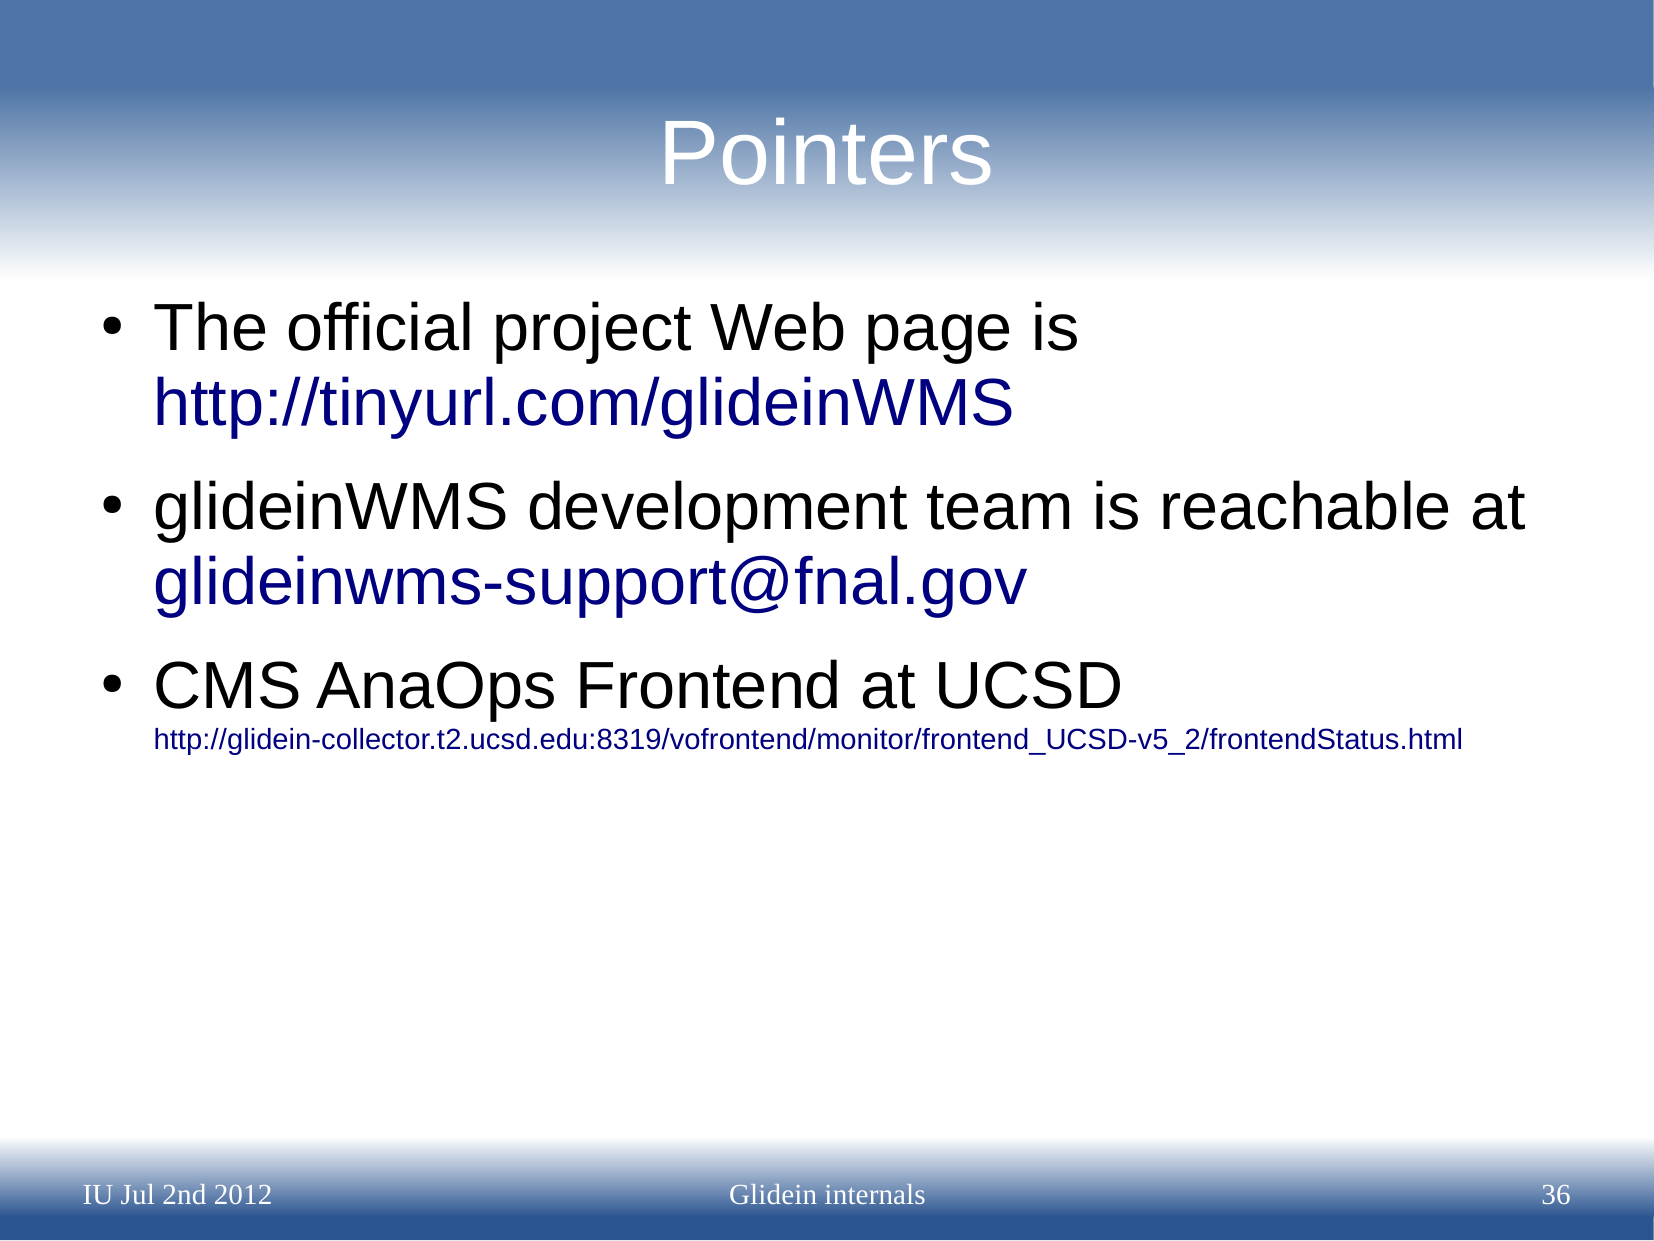

# Pointers
The official project Web page is
http://tinyurl.com/glideinWMS
glideinWMS development team is reachable at
glideinwms-support@fnal.gov
CMS AnaOps Frontend at UCSD
http://glidein-collector.t2.ucsd.edu:8319/vofrontend/monitor/frontend_UCSD-v5_2/frontendStatus.html
IU Jul 2nd 2012
Glidein internals
36